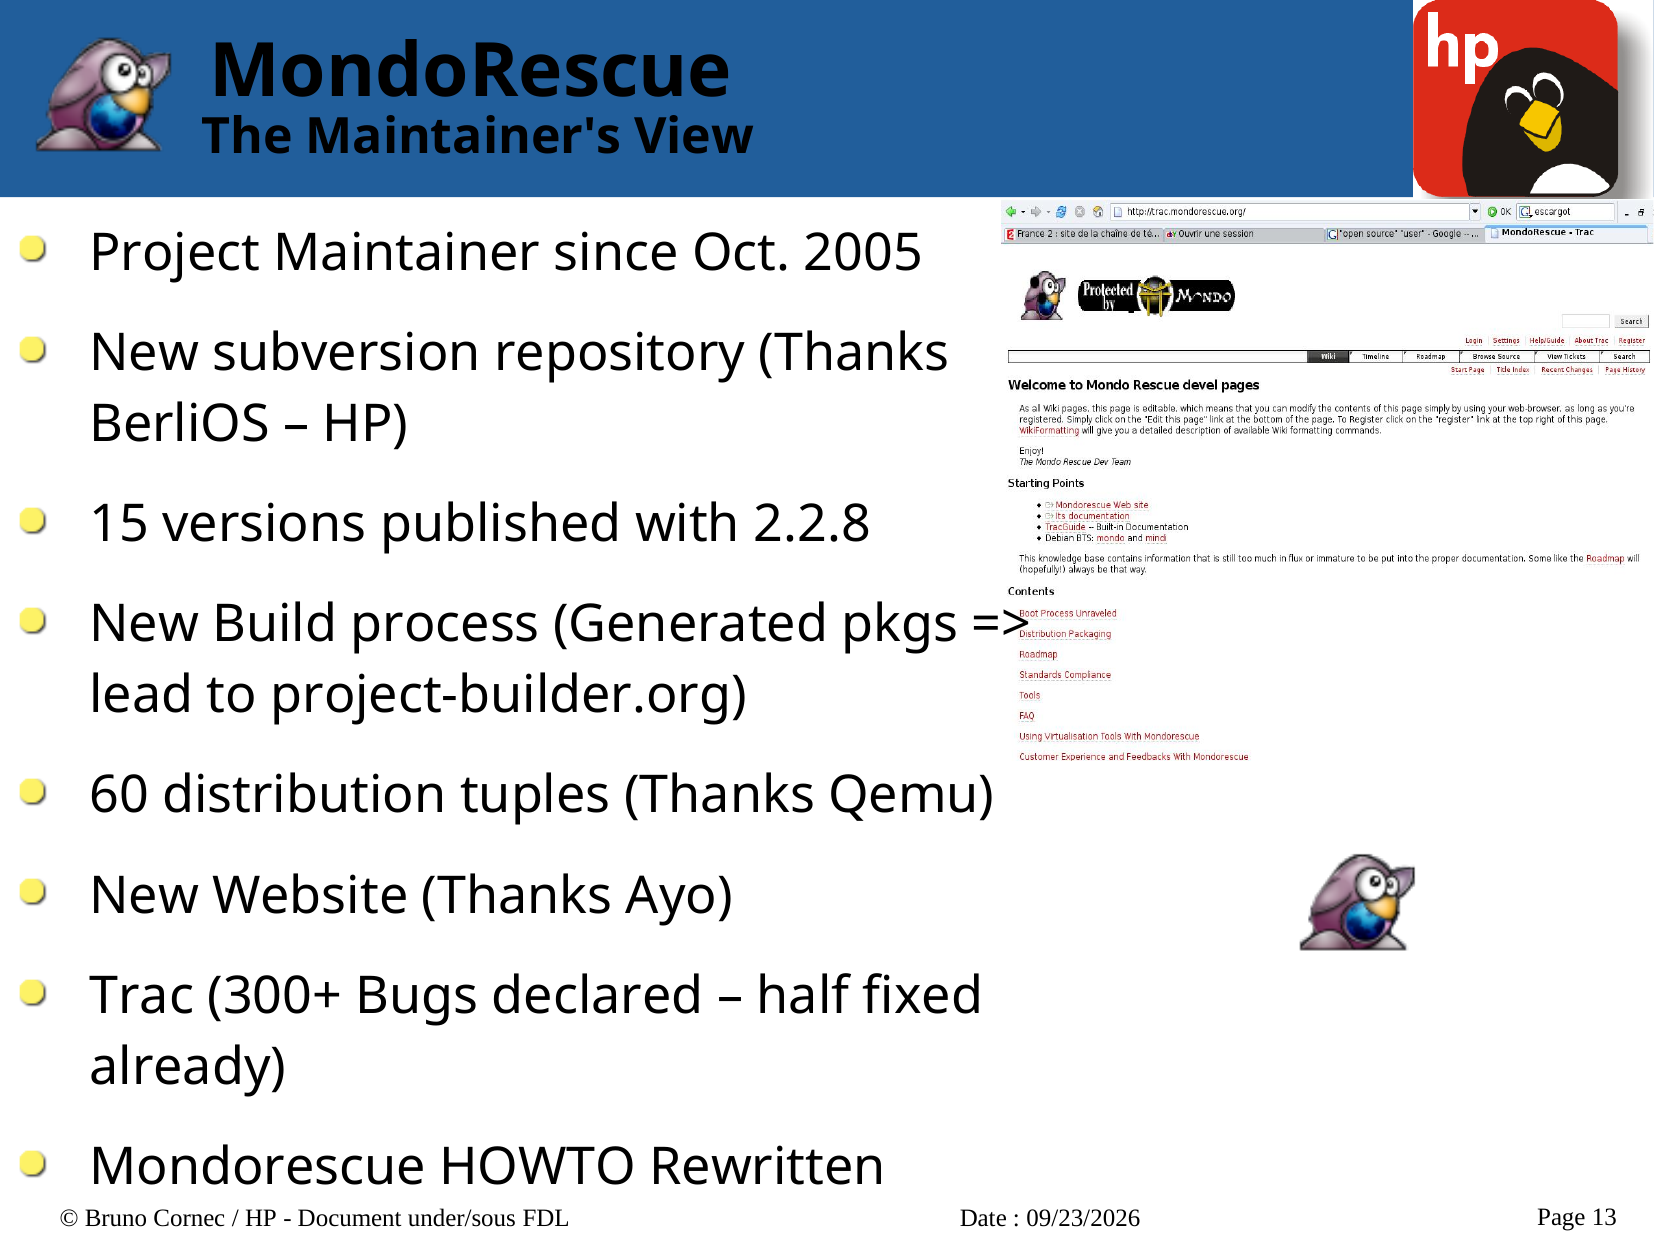

The Maintainer's View
# Project Maintainer since Oct. 2005
New subversion repository (Thanks BerliOS – HP)
15 versions published with 2.2.8
New Build process (Generated pkgs => lead to project-builder.org)
60 distribution tuples (Thanks Qemu)
New Website (Thanks Ayo)
Trac (300+ Bugs declared – half fixed already)
Mondorescue HOWTO Rewritten
Mailing List activity